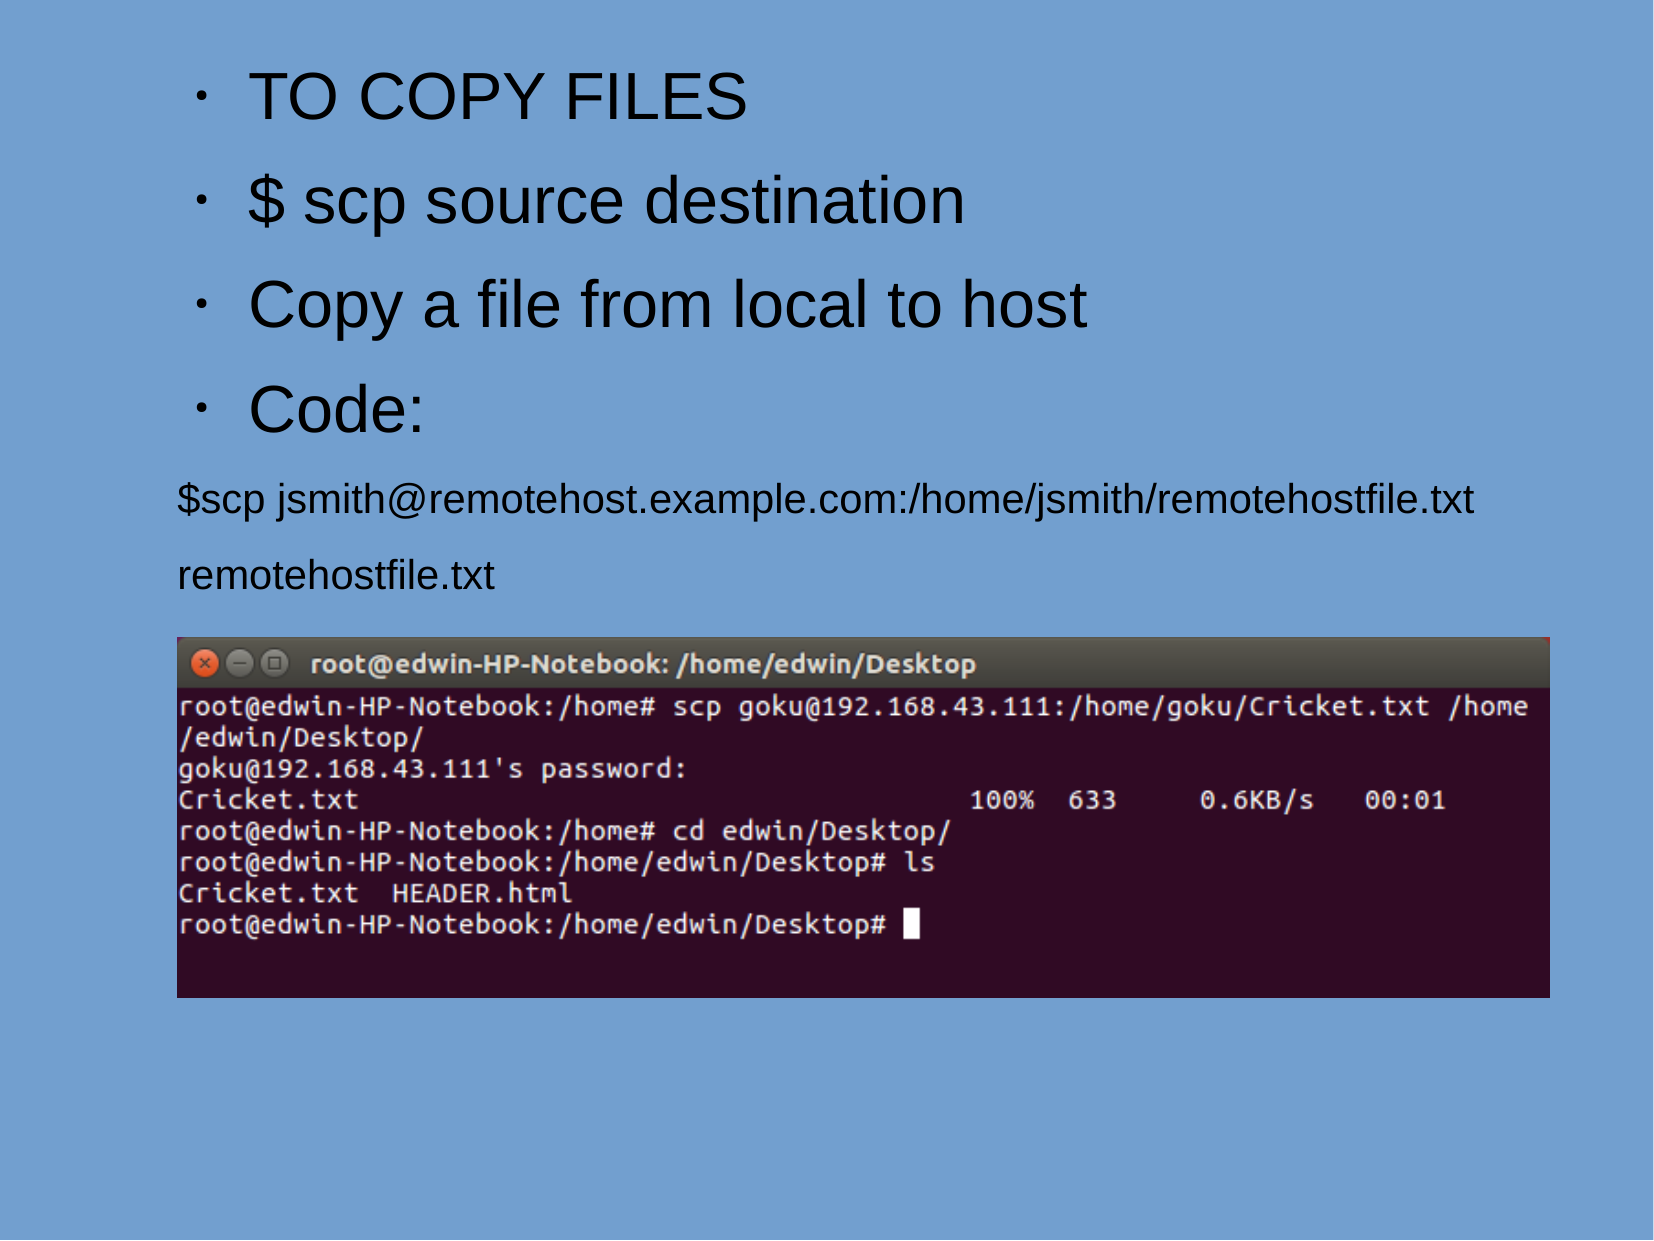

#
TO COPY FILES
$ scp source destination
Copy a file from local to host
Code:
$scp jsmith@remotehost.example.com:/home/jsmith/remotehostfile.txt
remotehostfile.txt